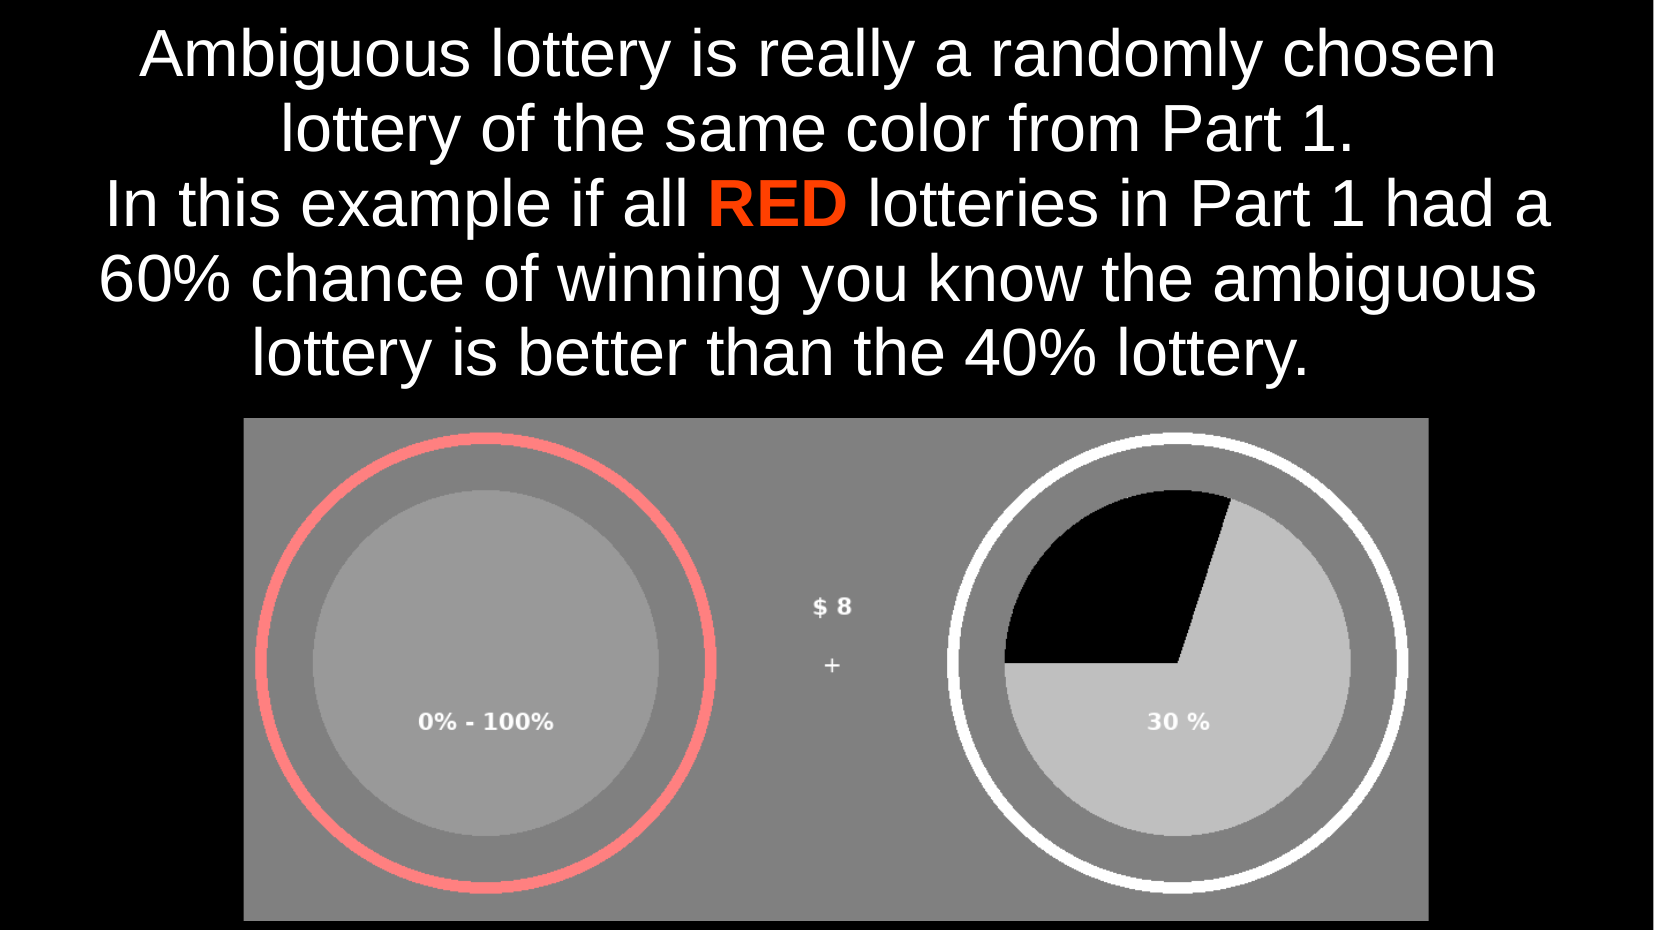

# Ambiguous lottery is really a randomly chosen lottery of the same color from Part 1.
 In this example if all RED lotteries in Part 1 had a 60% chance of winning you know the ambiguous lottery is better than the 40% lottery.